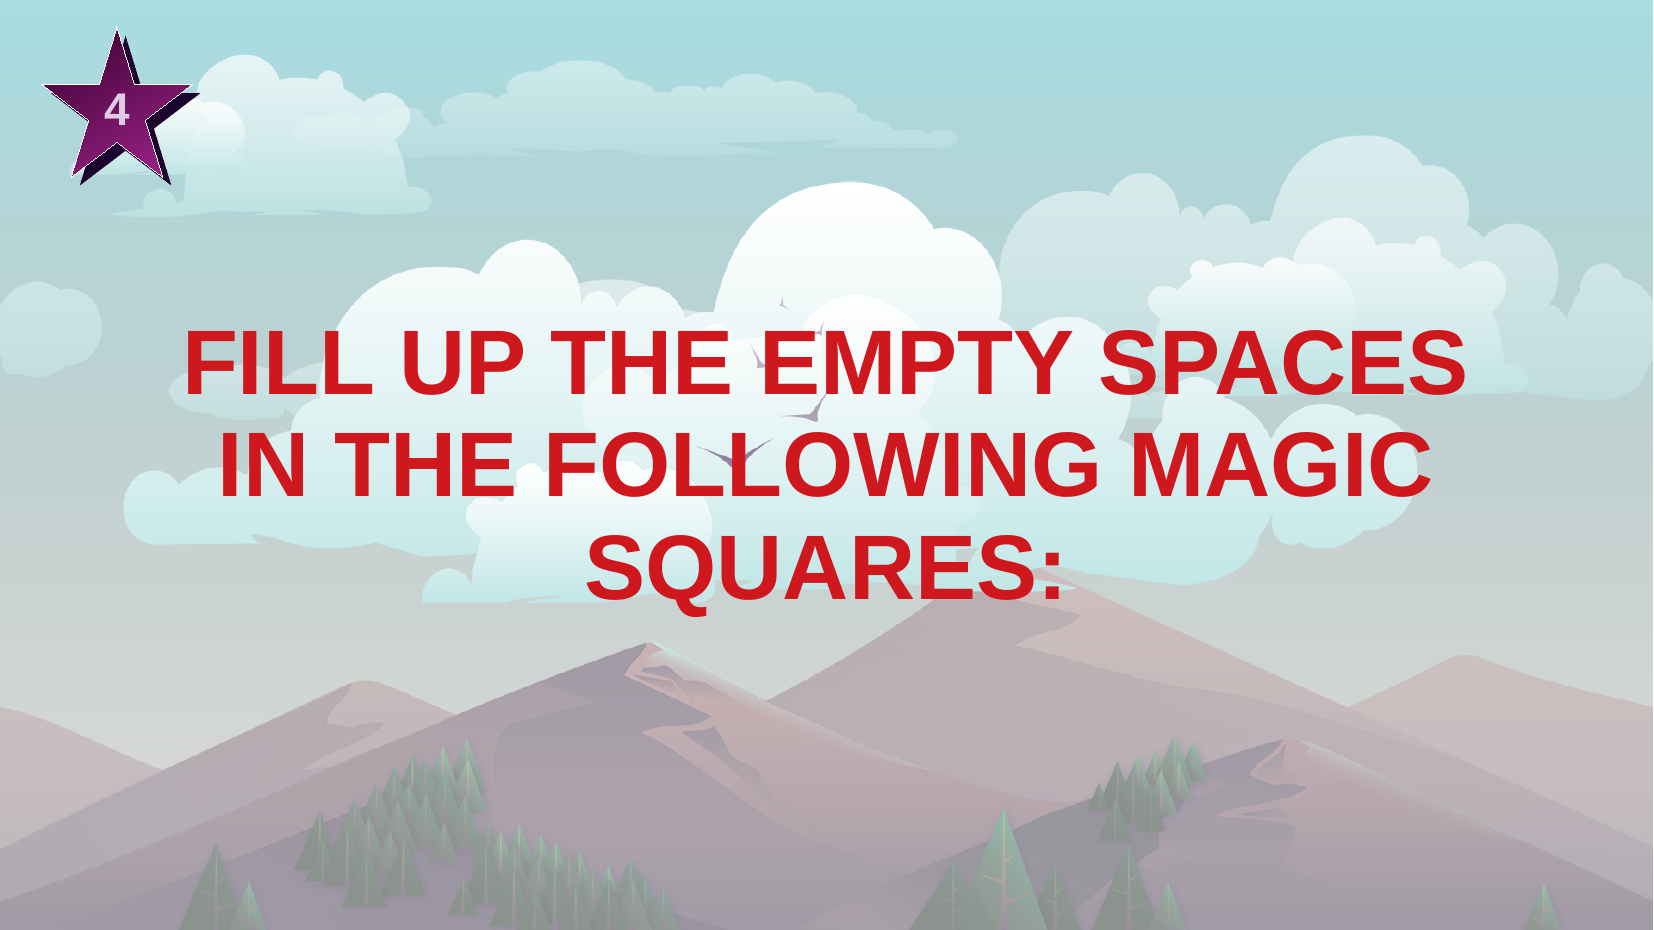

4
FILL UP THE EMPTY SPACES
IN THE FOLLOWING MAGIC
SQUARES: